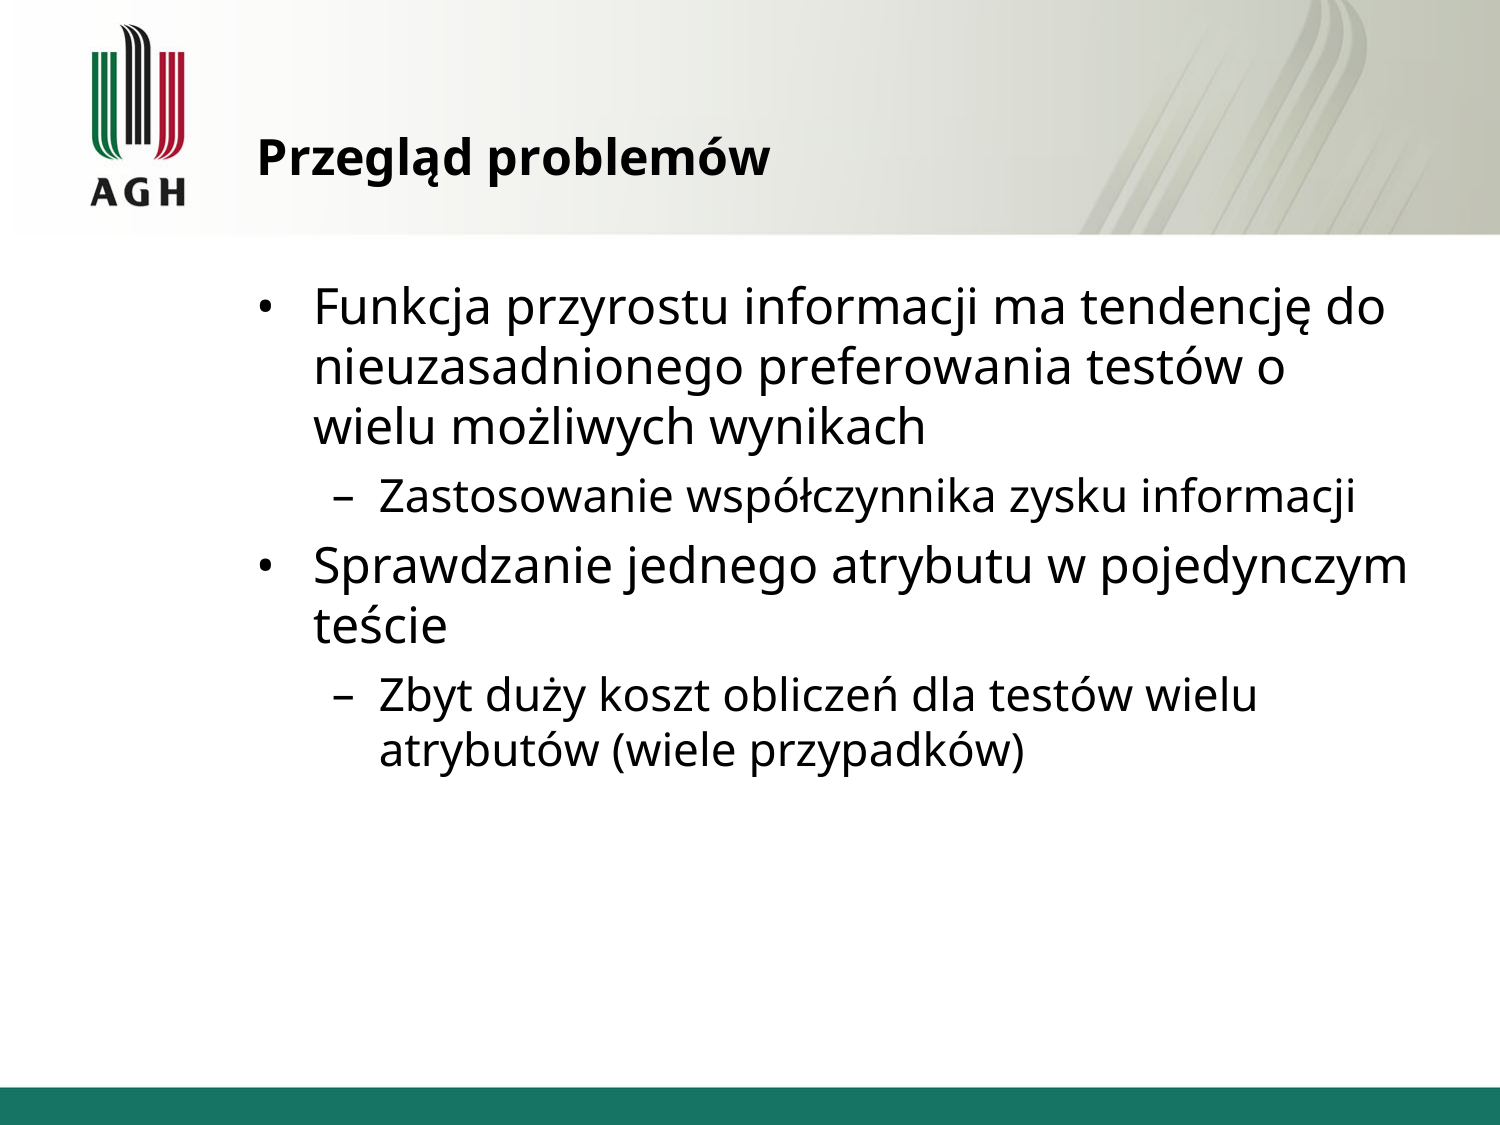

# Przegląd problemów
Funkcja przyrostu informacji ma tendencję do nieuzasadnionego preferowania testów o wielu możliwych wynikach
Zastosowanie współczynnika zysku informacji
Sprawdzanie jednego atrybutu w pojedynczym teście
Zbyt duży koszt obliczeń dla testów wielu atrybutów (wiele przypadków)